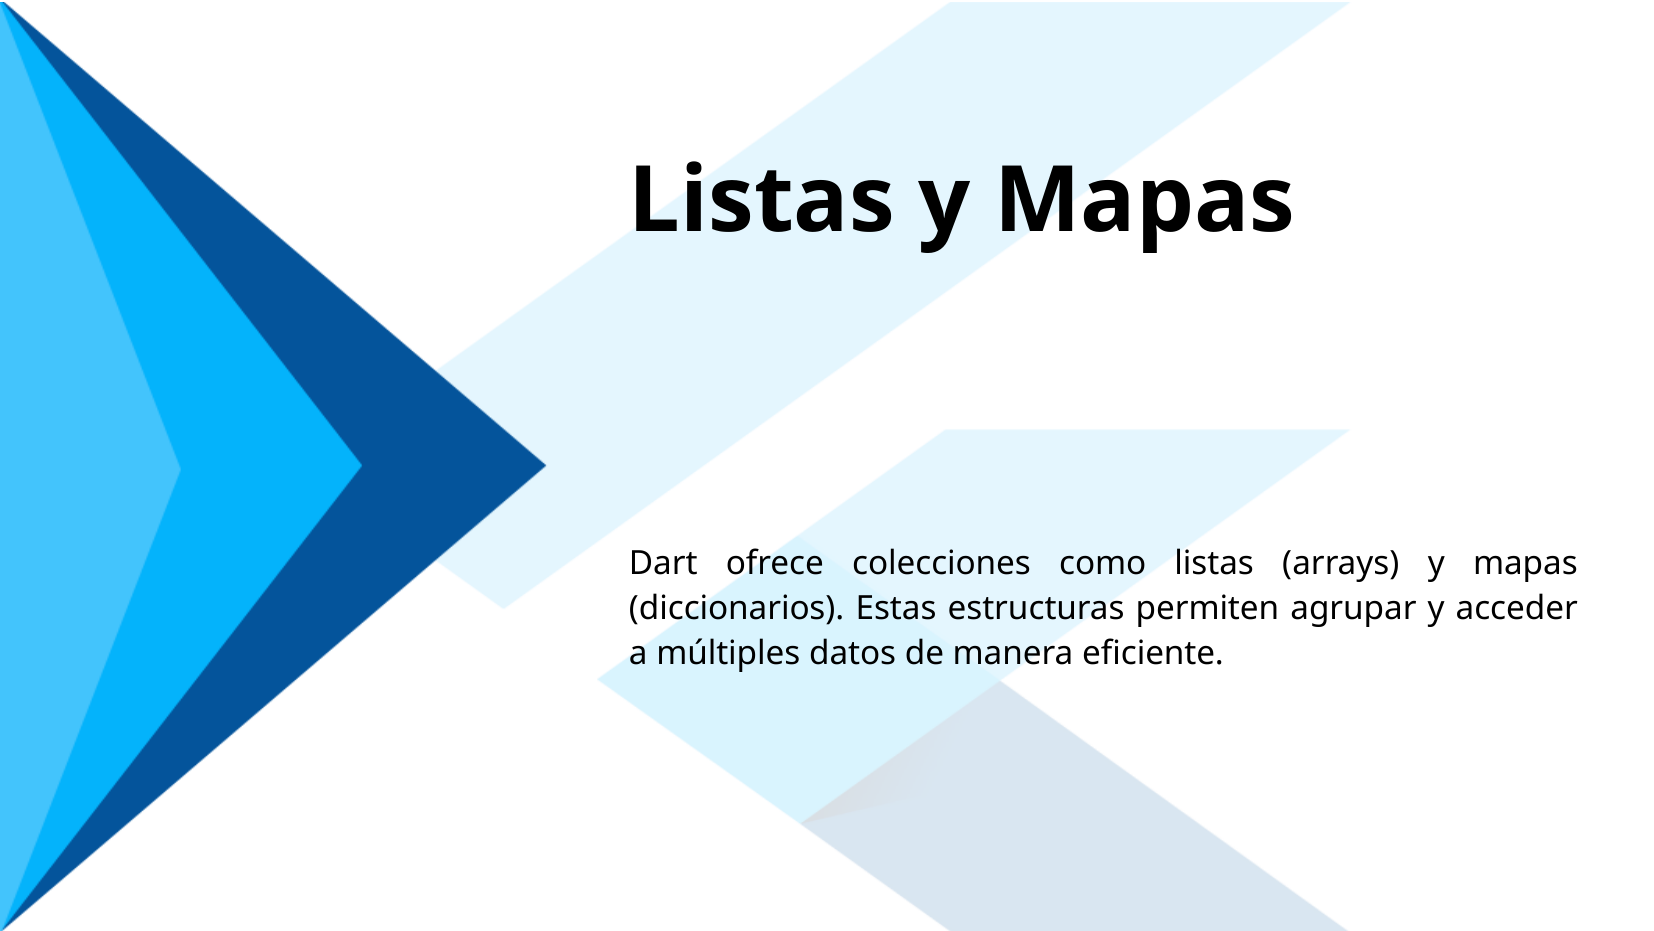

Listas y Mapas
Dart ofrece colecciones como listas (arrays) y mapas (diccionarios). Estas estructuras permiten agrupar y acceder a múltiples datos de manera eficiente.